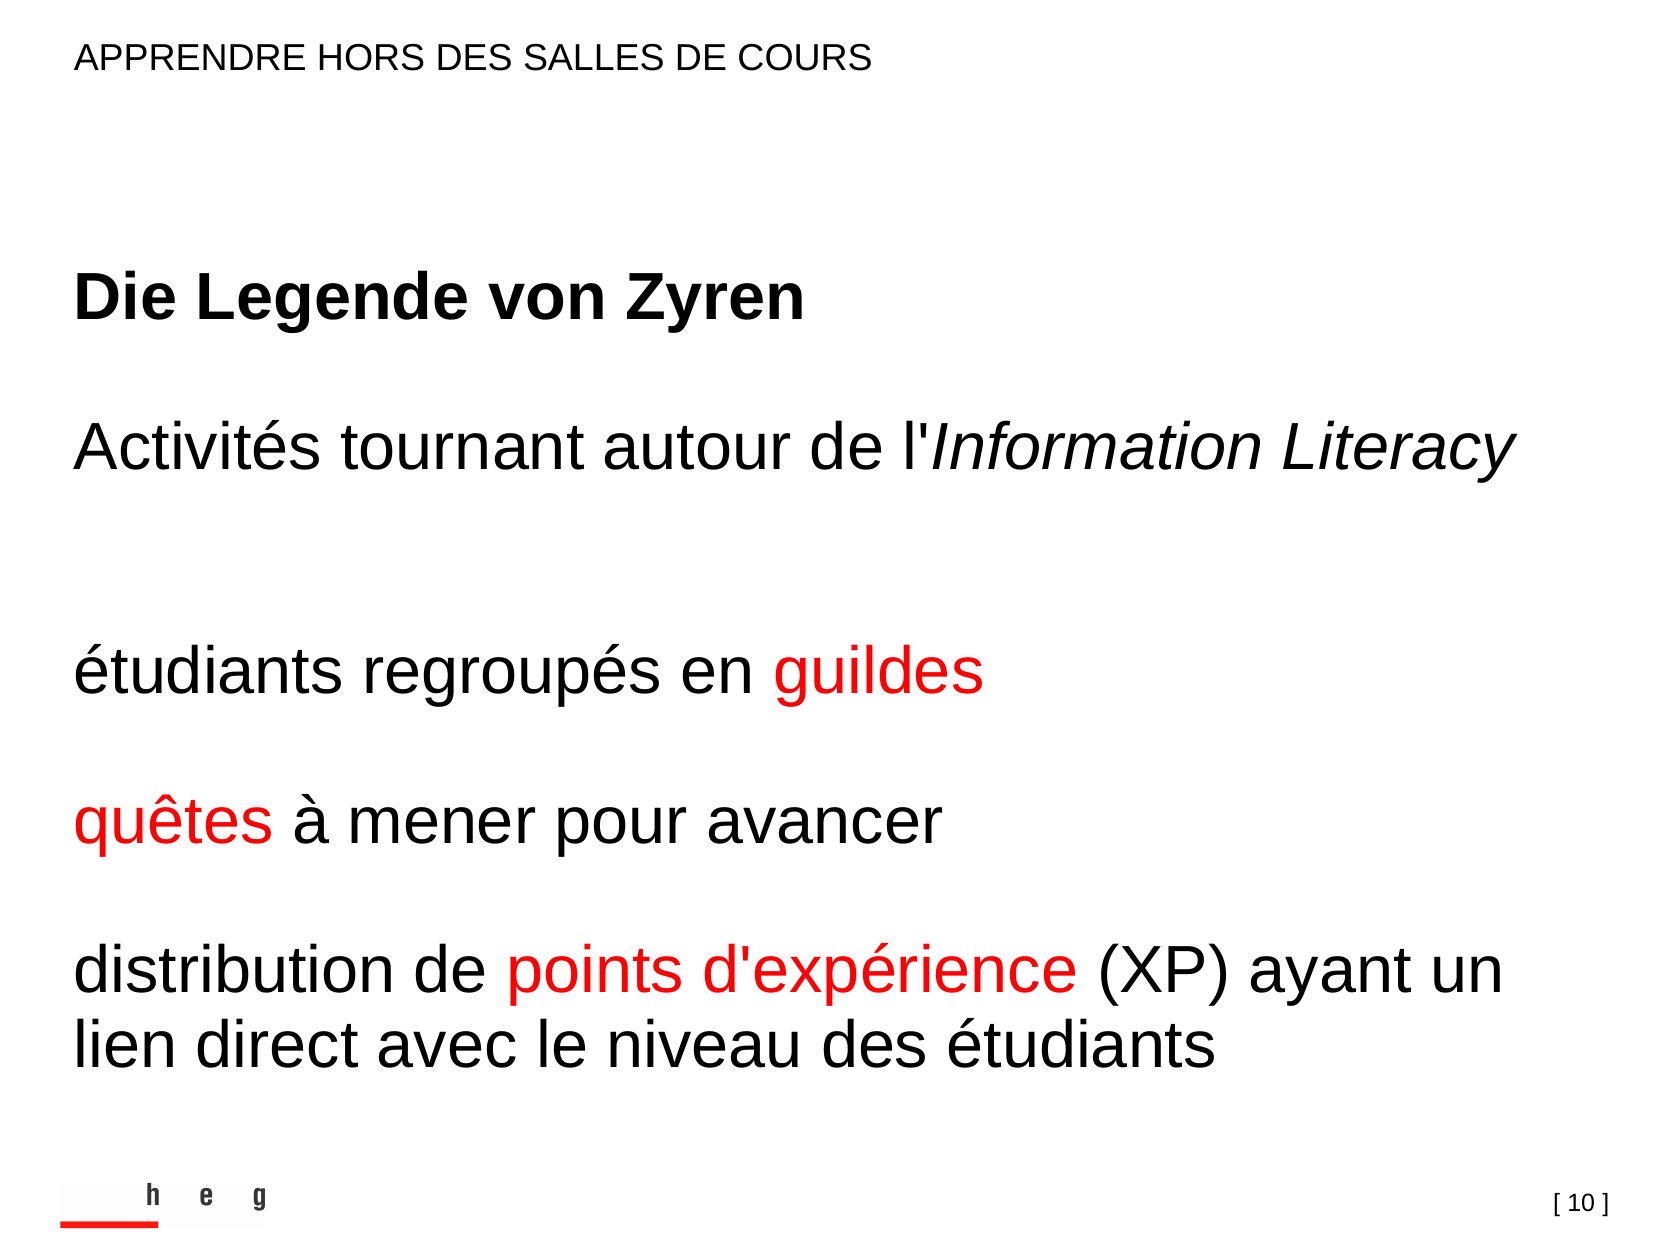

APPRENDRE HORS DES SALLES DE COURS
Die Legende von Zyren
Activités tournant autour de l'Information Literacy
étudiants regroupés en guildes
quêtes à mener pour avancer
distribution de points d'expérience (XP) ayant un lien direct avec le niveau des étudiants